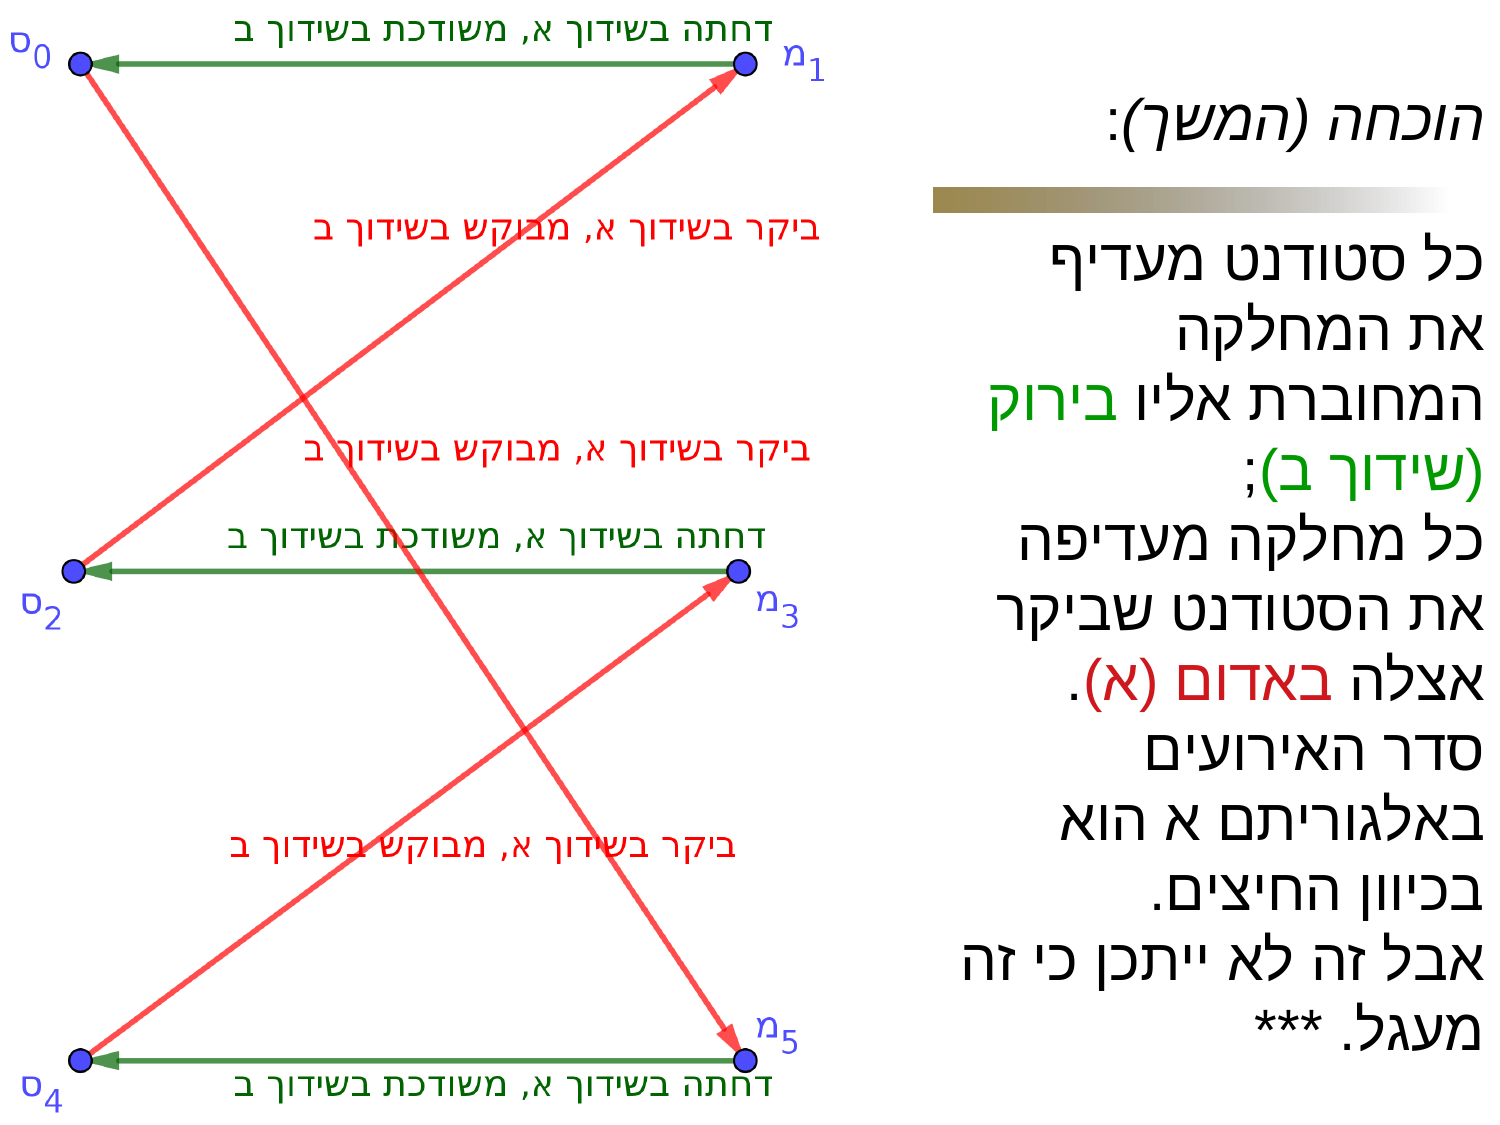

הוכחה (המשך):
כל סטודנט מעדיף את המחלקה המחוברת אליו בירוק (שידוך ב);
כל מחלקה מעדיפה את הסטודנט שביקר אצלה באדום (א).
סדר האירועים באלגוריתם א הוא בכיוון החיצים.
אבל זה לא ייתכן כי זה מעגל. ***